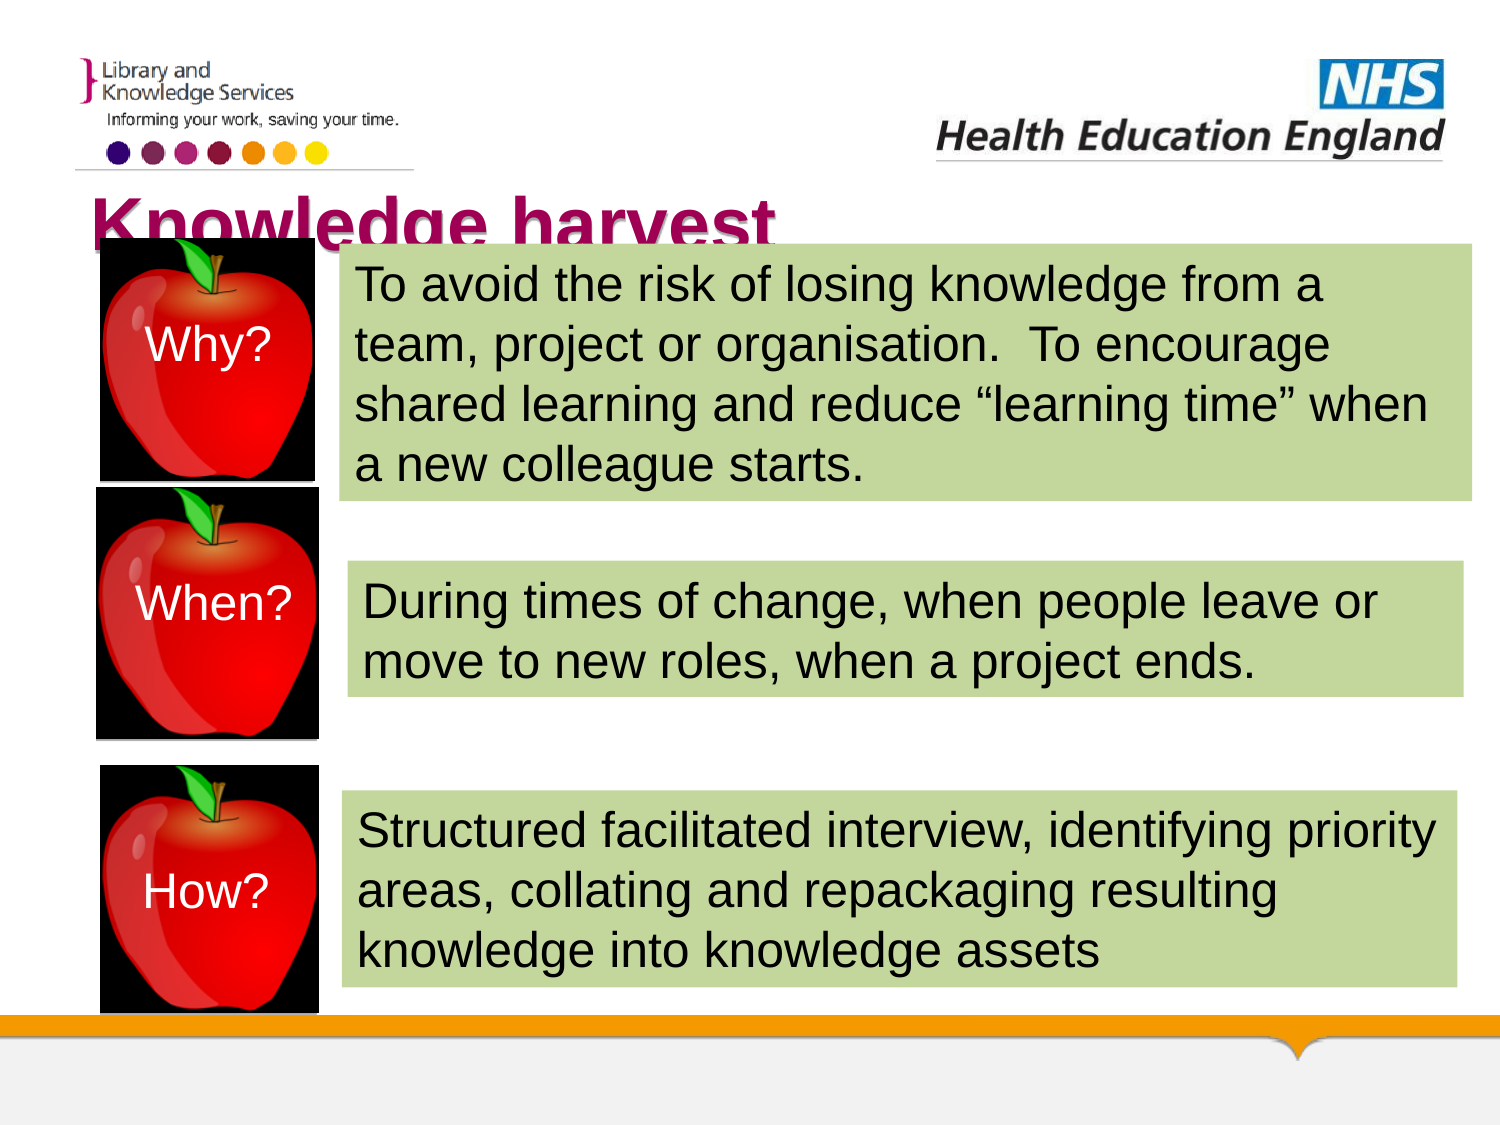

# Knowledge harvest
To avoid the risk of losing knowledge from a team, project or organisation. To encourage shared learning and reduce “learning time” when a new colleague starts.
Why?
During times of change, when people leave or move to new roles, when a project ends.
When?
Structured facilitated interview, identifying priority areas, collating and repackaging resulting knowledge into knowledge assets
How?